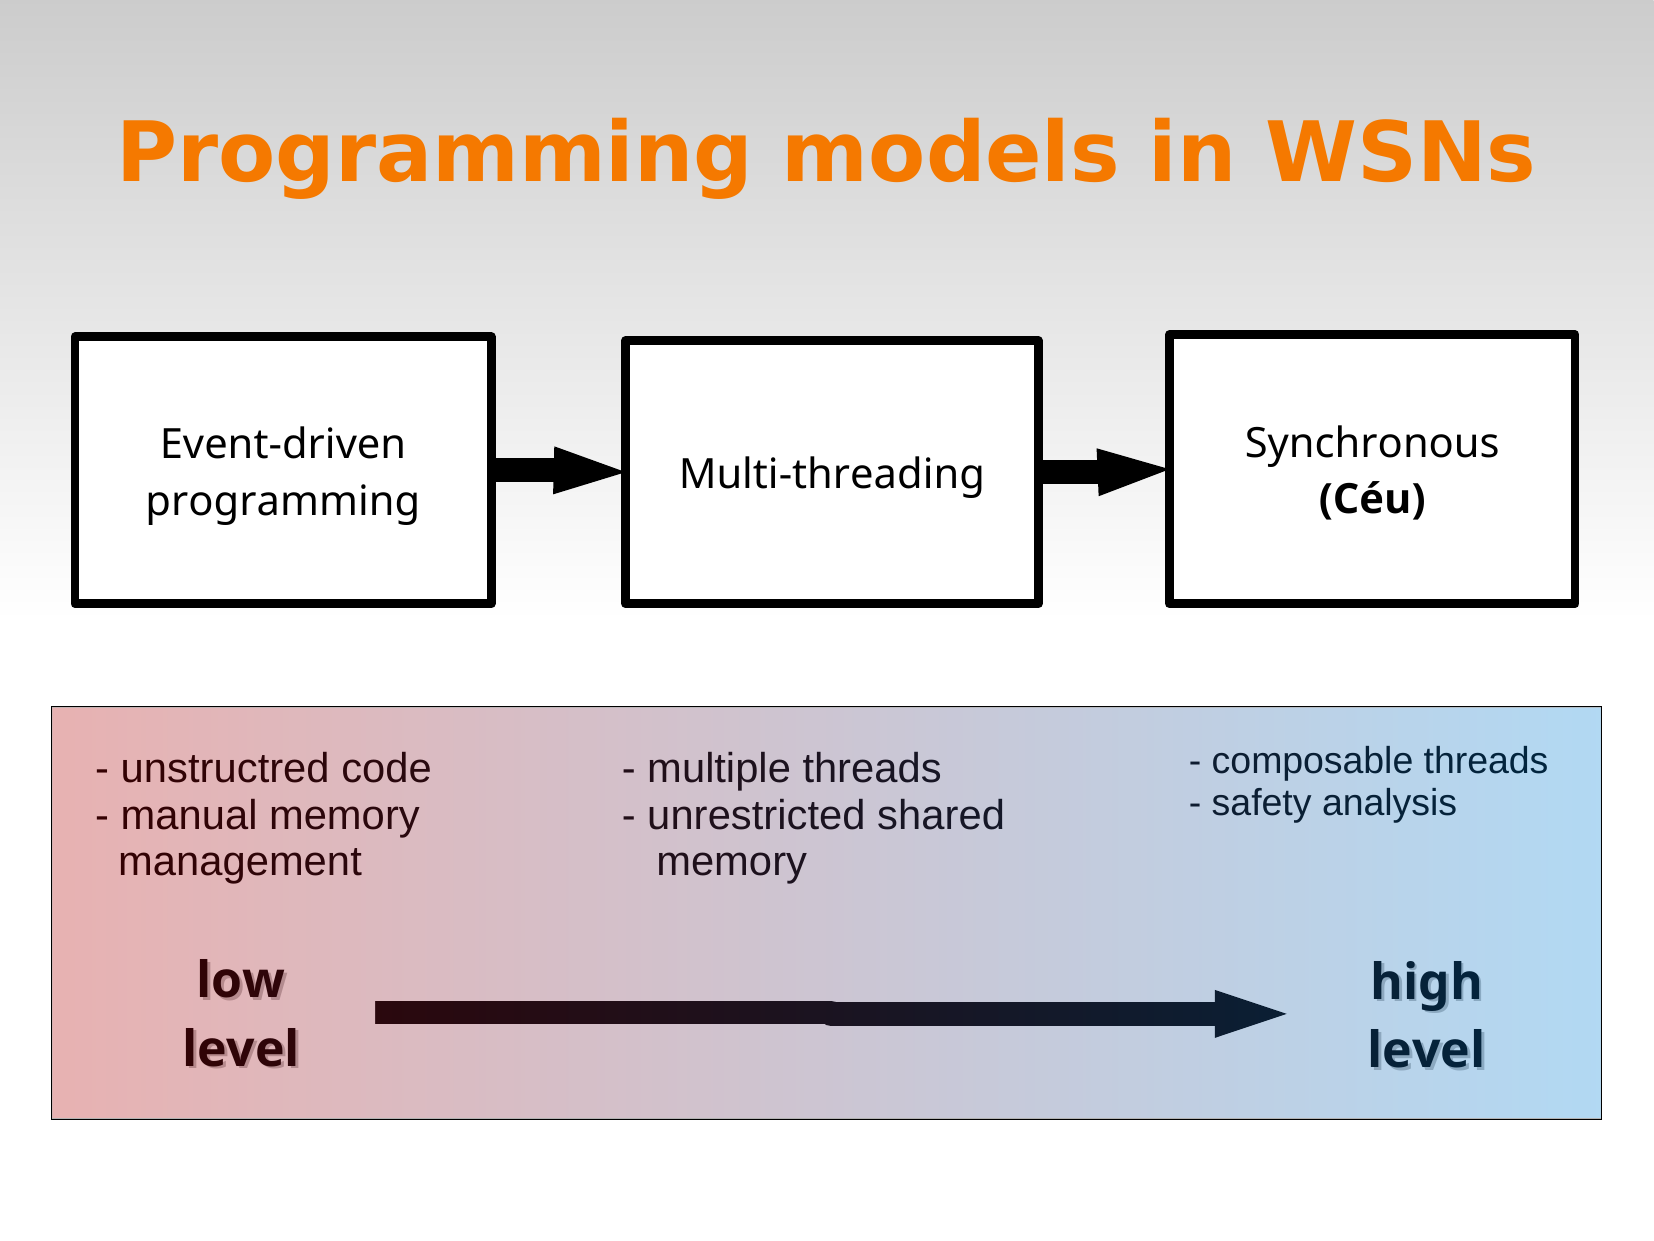

Programming models in WSNs
Synchronous
(Céu)
# Event-driven programming
Multi-threading
- composable threads
- safety analysis
- unstructred code
- manual memory
 management
- multiple threads
- unrestricted shared
 memory
low
level
high
level